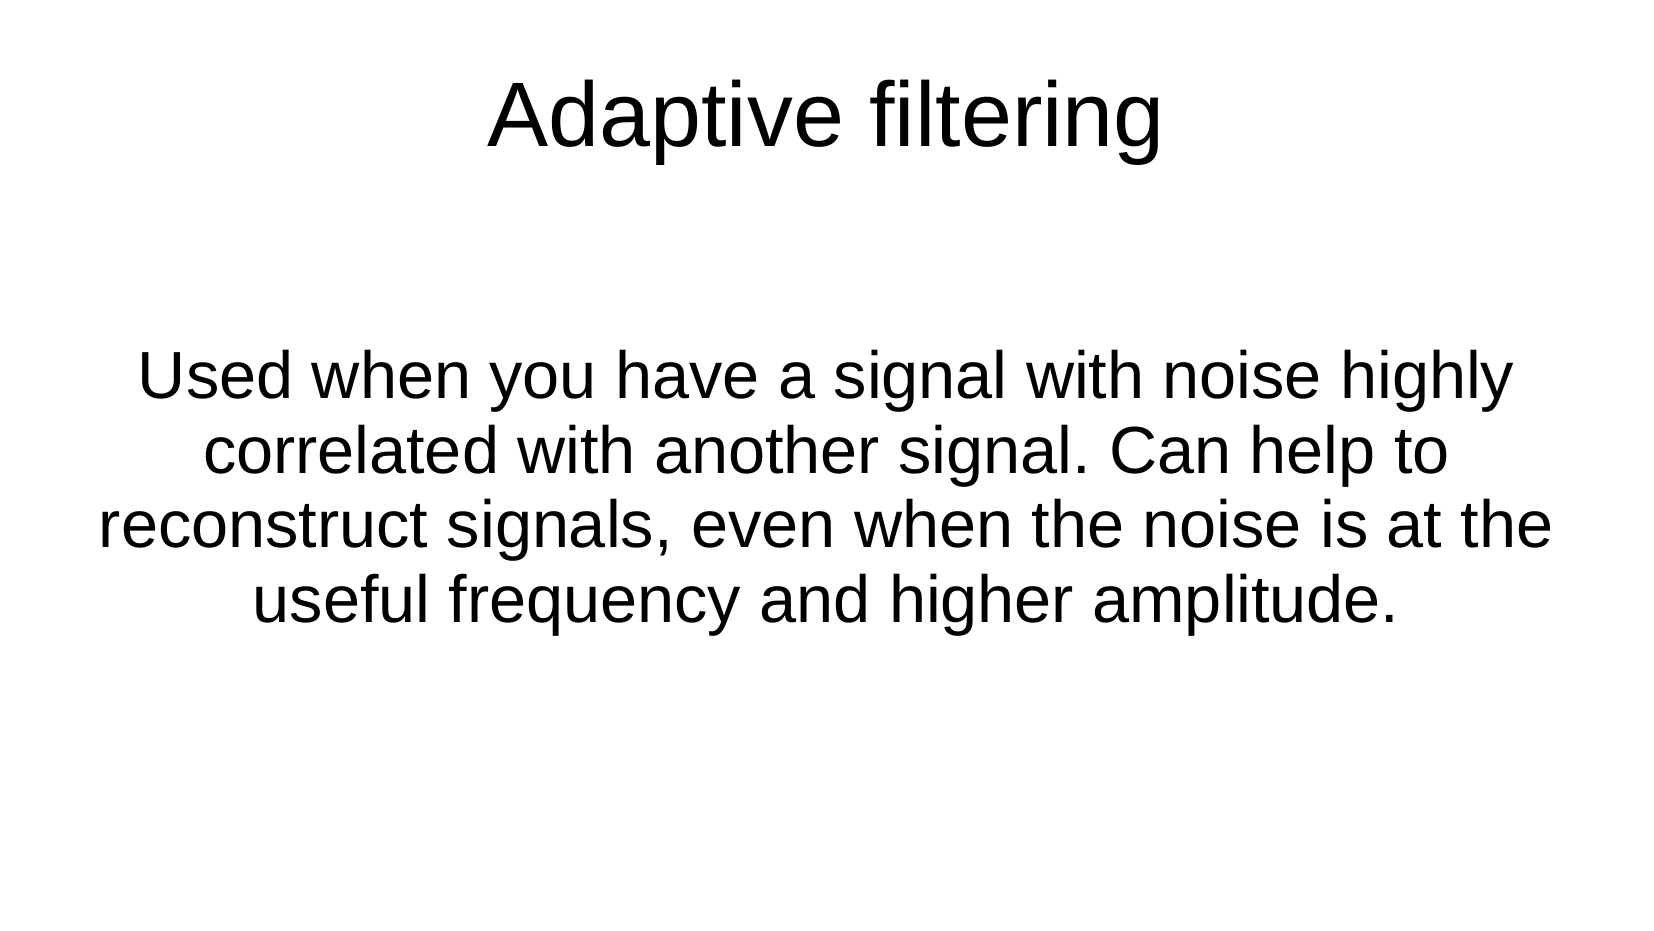

# Adaptive filtering
Used when you have a signal with noise highly correlated with another signal. Can help to reconstruct signals, even when the noise is at the useful frequency and higher amplitude.